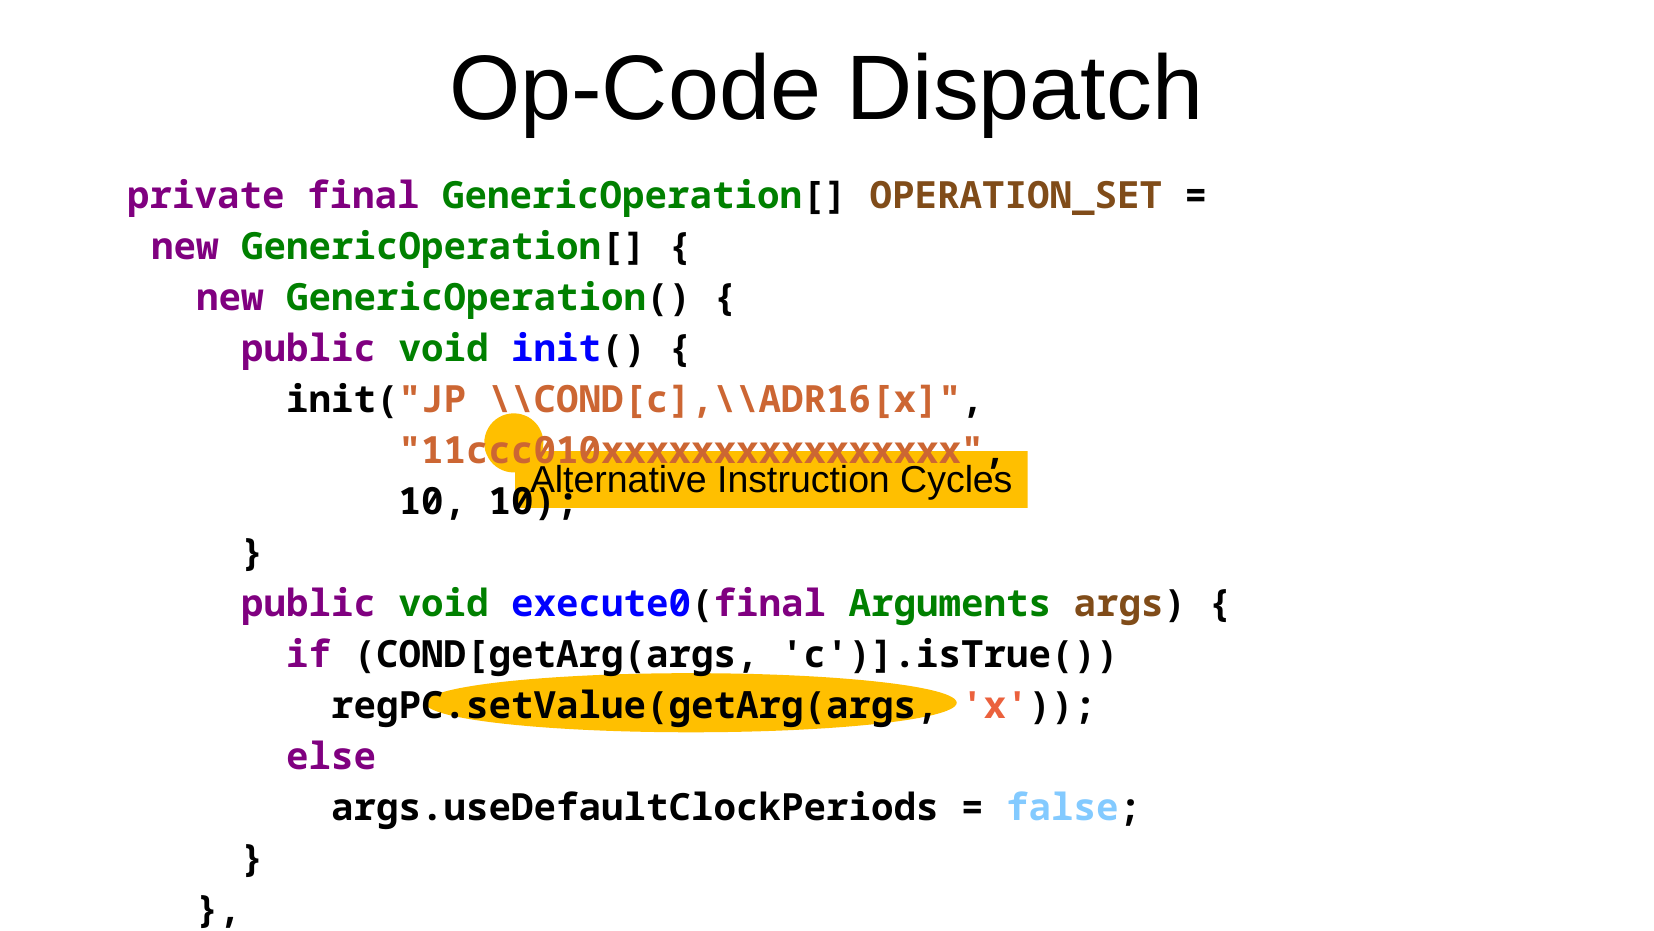

# Op-Code Dispatch
| private final GenericOperation[] OPERATION\_SET = new GenericOperation[] { new GenericOperation() { public void init() { init("JP \\COND[c],\\ADR16[x]", "11ccc010xxxxxxxxxxxxxxxx", 10, 10); } public void execute0(final Arguments args) { if (COND[getArg(args, 'c')].isTrue()) regPC.setValue(getArg(args, 'x')); else args.useDefaultClockPeriods = false; } }, … } |
| --- |
Alternative Instruction Cycles